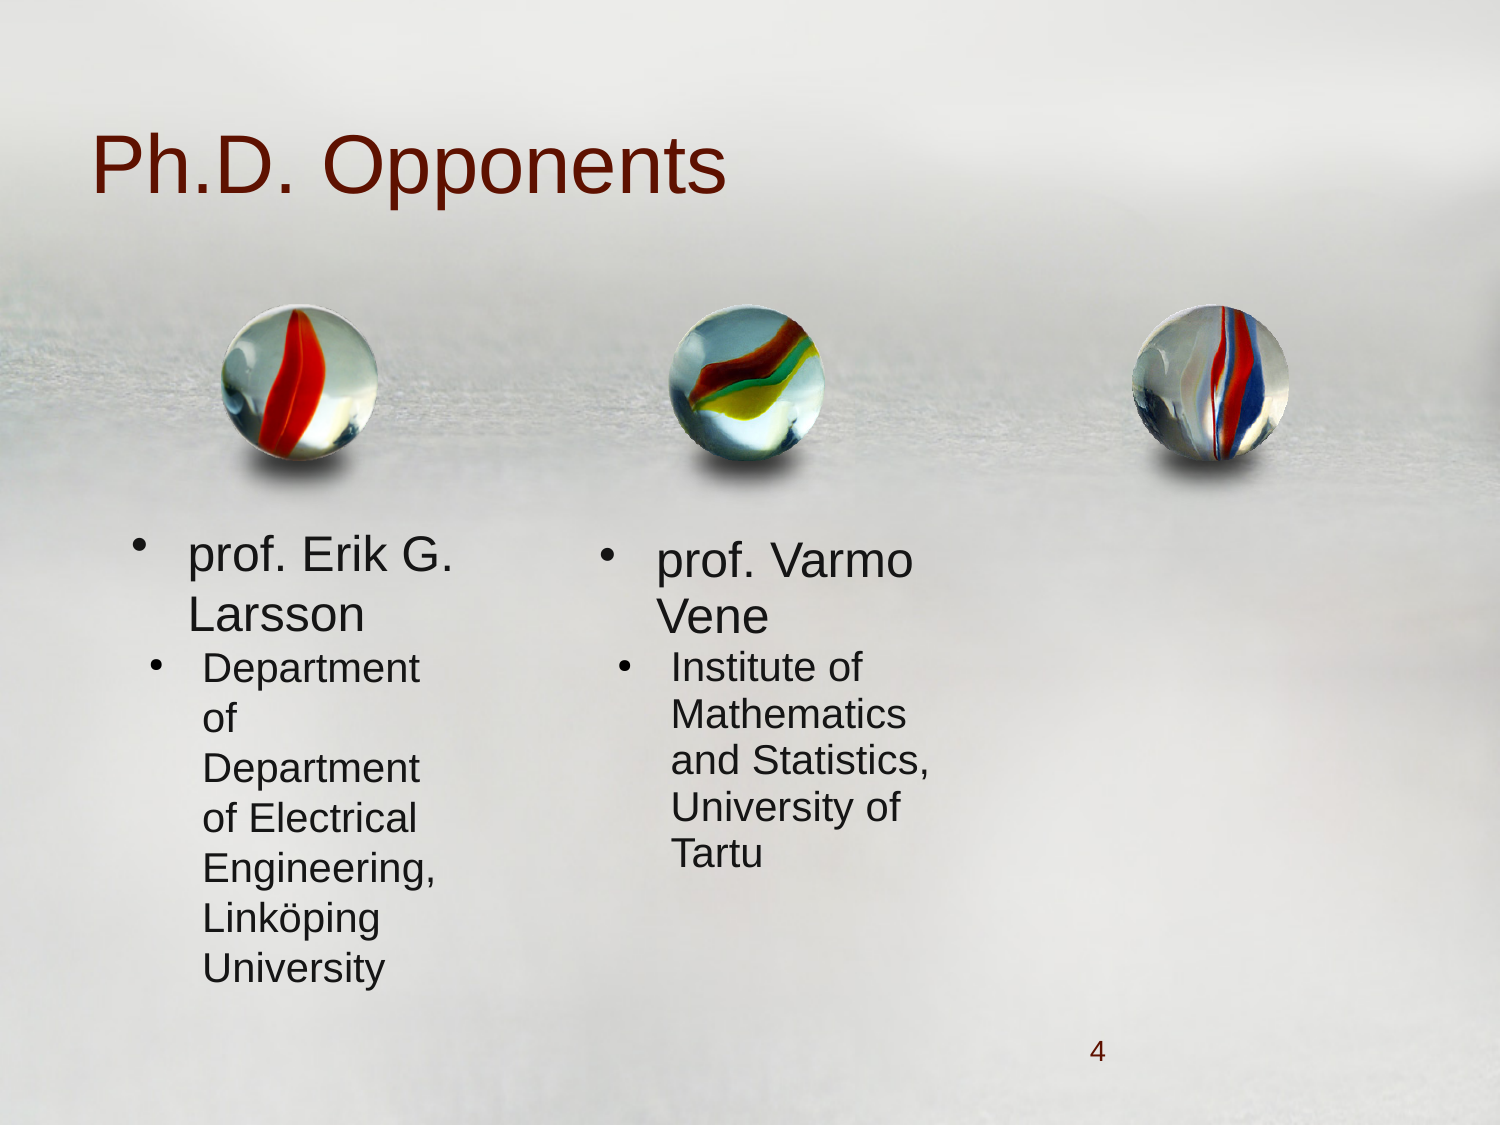

# Ph.D. Opponents
prof. Erik G. Larsson
Department of Department of Electrical Engineering, Linköping University
prof. Varmo Vene
Institute of Mathematics and Statistics, University of Tartu
Tallinn, 01.01.2016
4